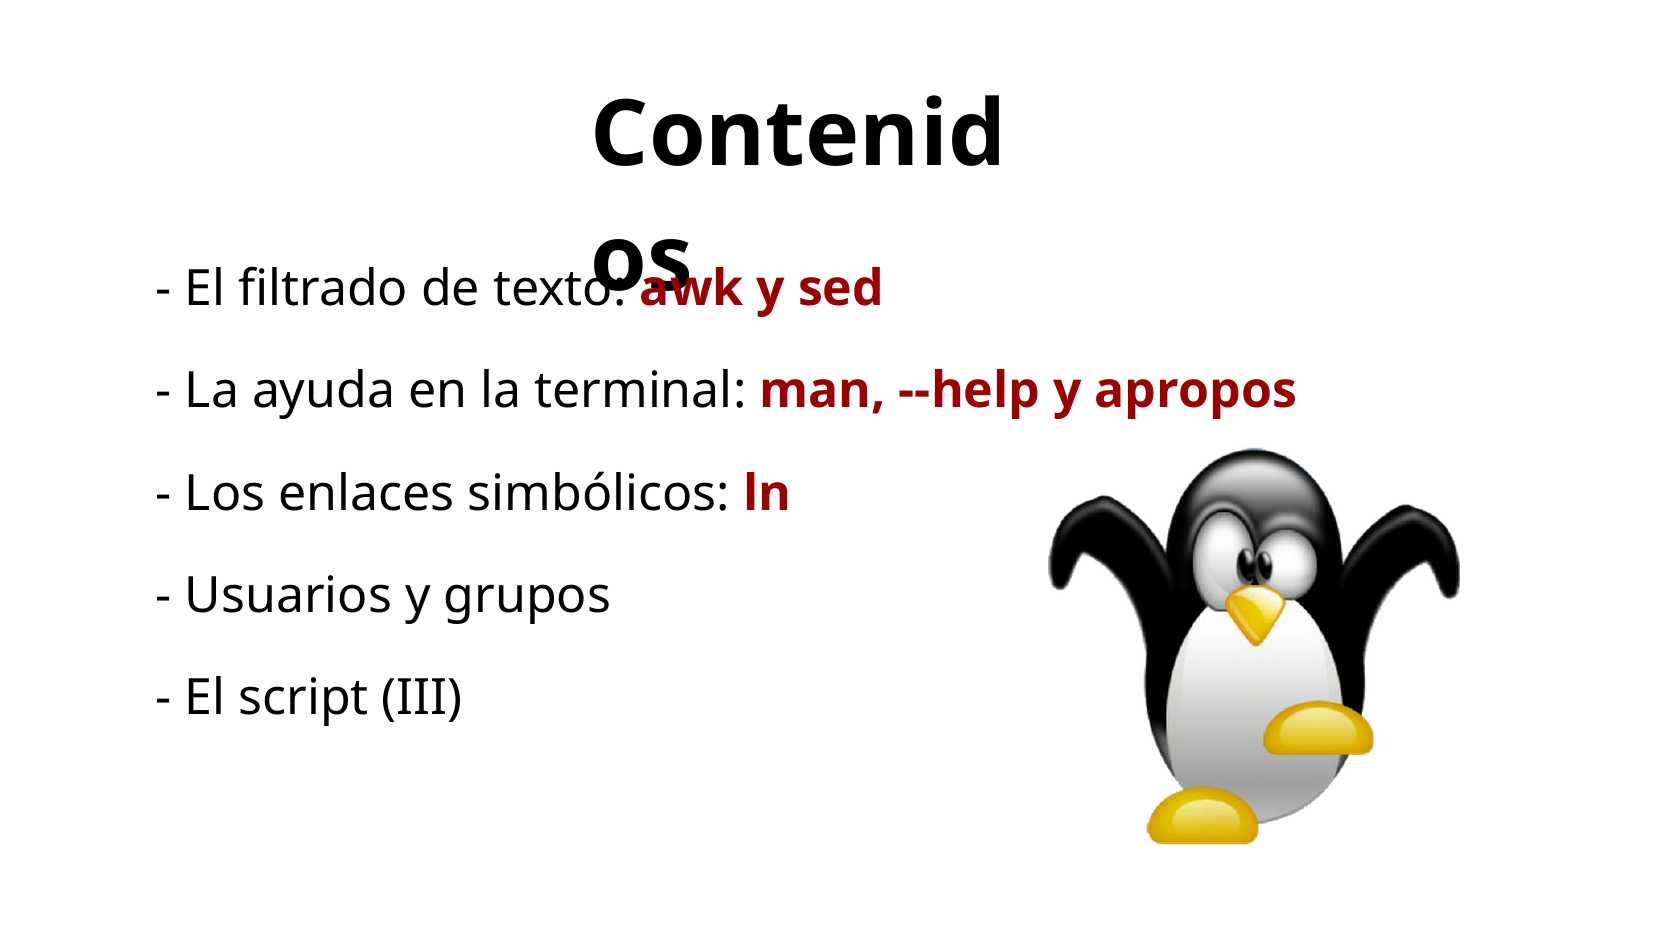

Contenidos
- El filtrado de texto: awk y sed
- La ayuda en la terminal: man, --help y apropos
- Los enlaces simbólicos: ln
- Usuarios y grupos
- El script (III)